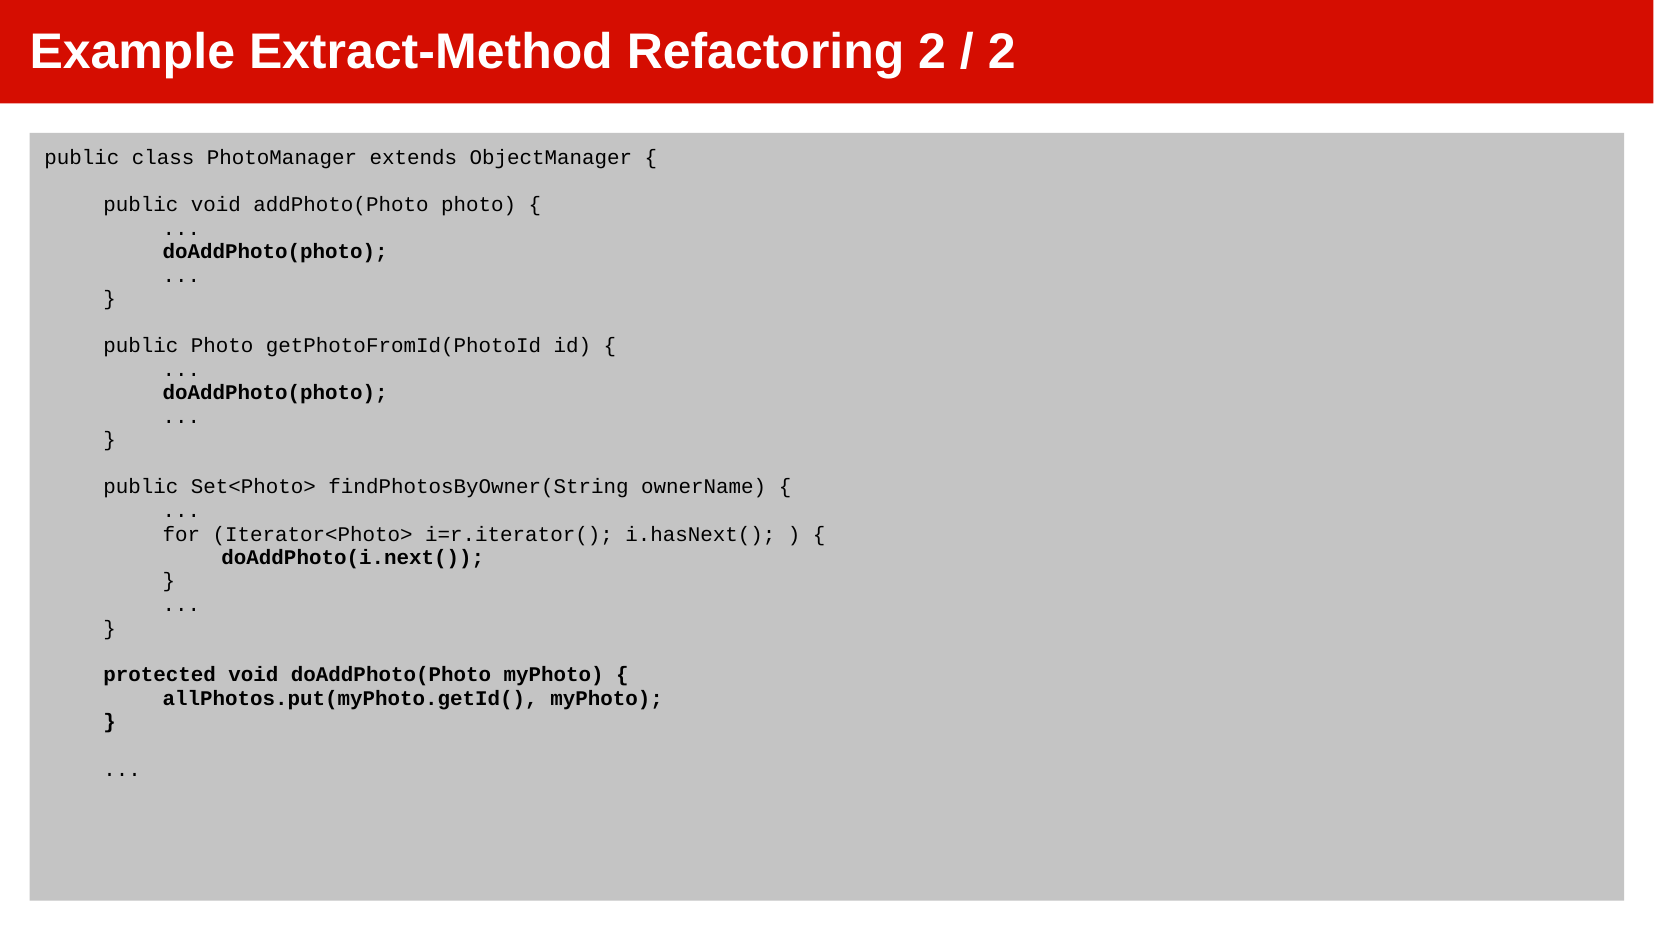

# Example Extract-Method Refactoring 2 / 2
public class PhotoManager extends ObjectManager {
	public void addPhoto(Photo photo) {
		...
		doAddPhoto(photo);
		...
	}
	public Photo getPhotoFromId(PhotoId id) {
		...
		doAddPhoto(photo);
		...
	}
	public Set<Photo> findPhotosByOwner(String ownerName) {
		...
		for (Iterator<Photo> i=r.iterator(); i.hasNext(); ) {
			doAddPhoto(i.next());
		}
		...
	}
	protected void doAddPhoto(Photo myPhoto) {
		allPhotos.put(myPhoto.getId(), myPhoto);
	}
	...
The AMOS Project
44
© 2021 Dirk Riehle - Some Rights Reserved